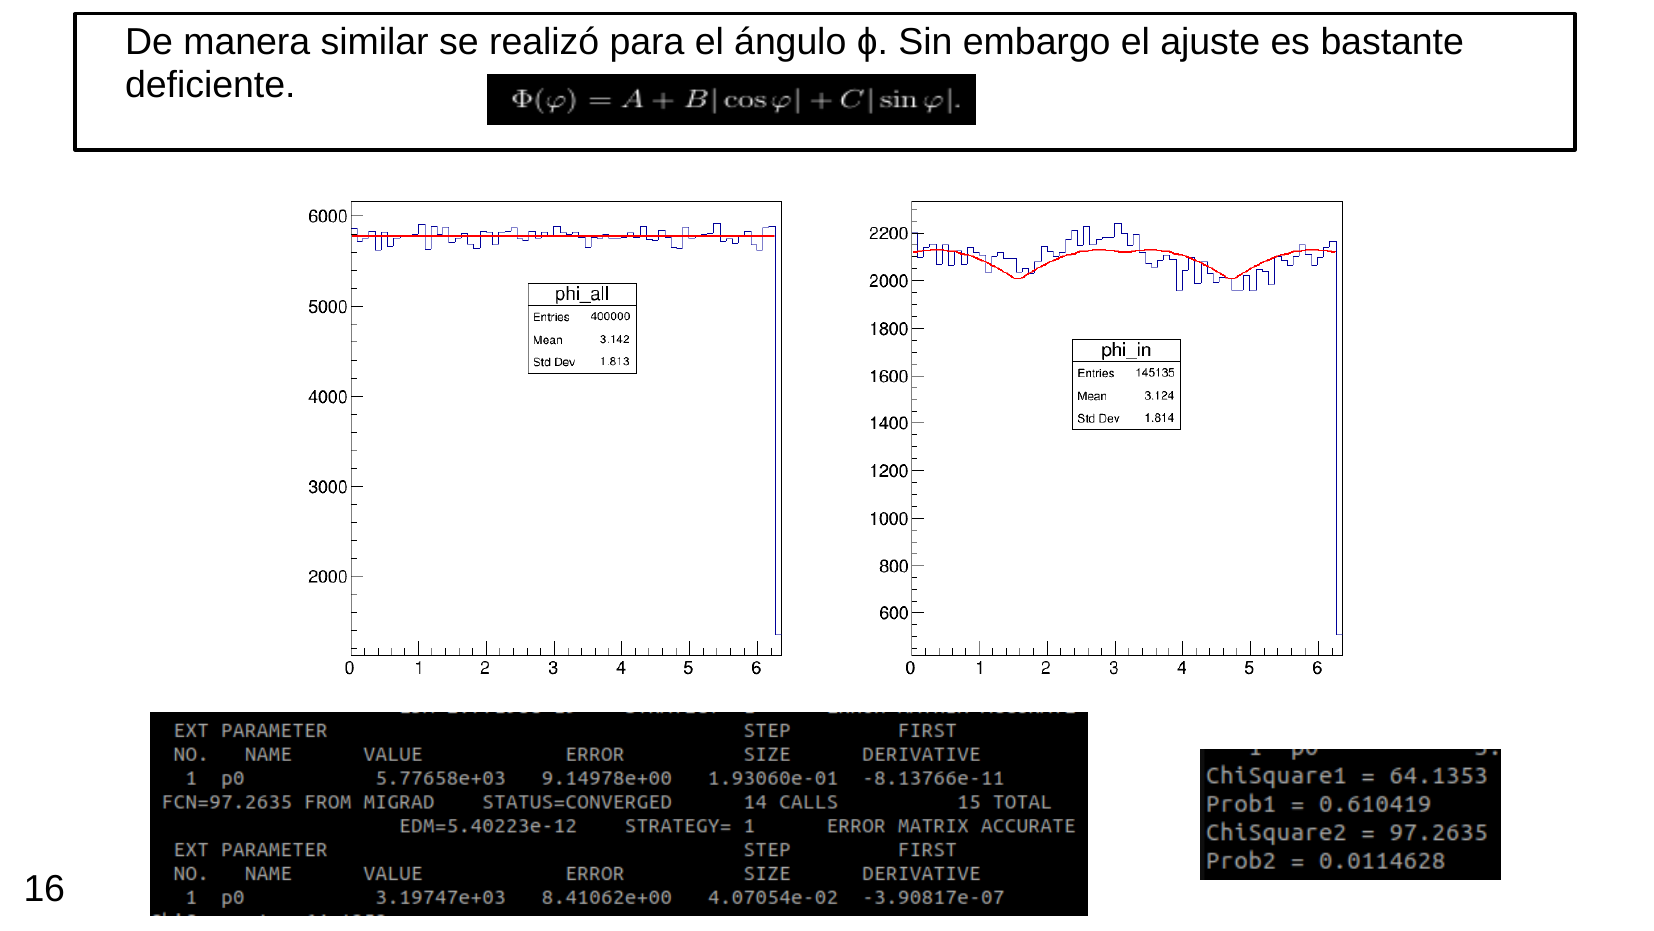

De manera similar se realizó para el ángulo ɸ. Sin embargo el ajuste es bastante deficiente.